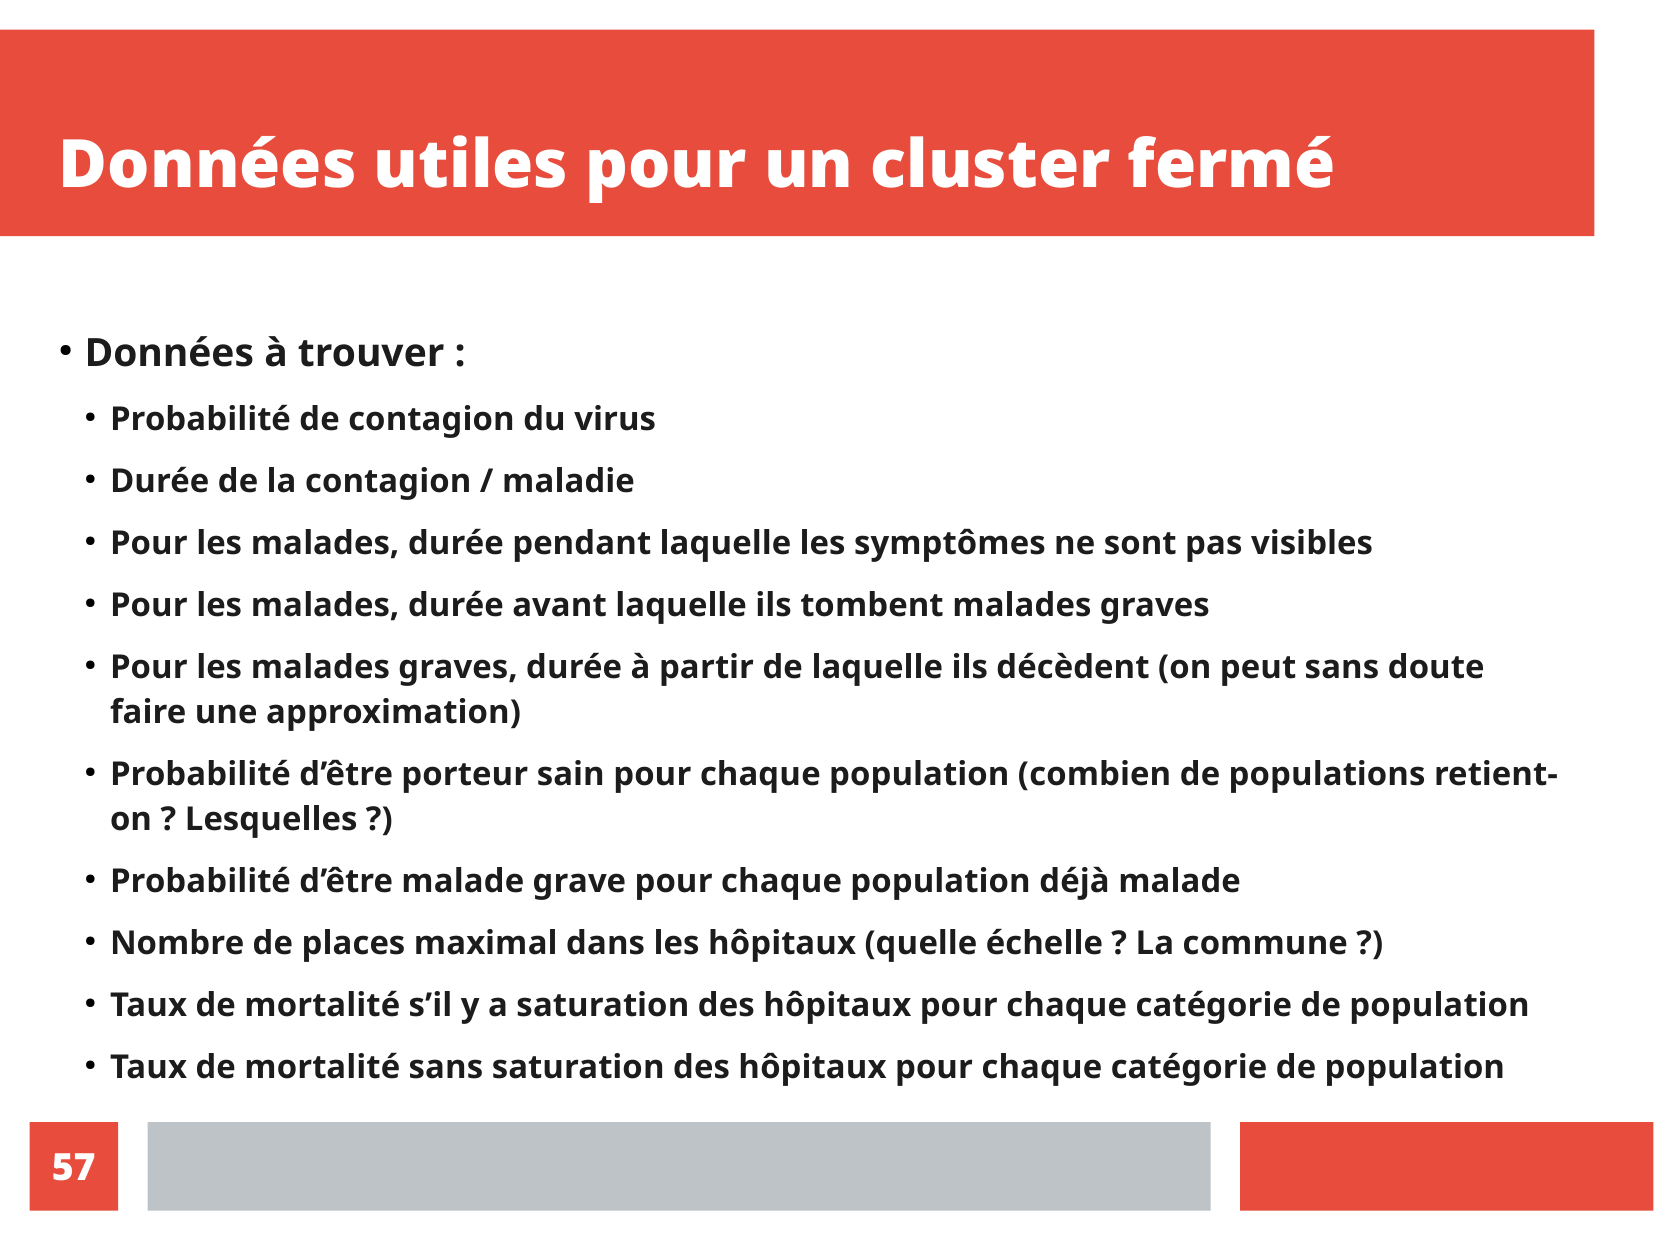

# Données utiles pour un cluster fermé
Données à trouver :
Probabilité de contagion du virus
Durée de la contagion / maladie
Pour les malades, durée pendant laquelle les symptômes ne sont pas visibles
Pour les malades, durée avant laquelle ils tombent malades graves
Pour les malades graves, durée à partir de laquelle ils décèdent (on peut sans doute faire une approximation)
Probabilité d’être porteur sain pour chaque population (combien de populations retient-on ? Lesquelles ?)
Probabilité d’être malade grave pour chaque population déjà malade
Nombre de places maximal dans les hôpitaux (quelle échelle ? La commune ?)
Taux de mortalité s’il y a saturation des hôpitaux pour chaque catégorie de population
Taux de mortalité sans saturation des hôpitaux pour chaque catégorie de population
57